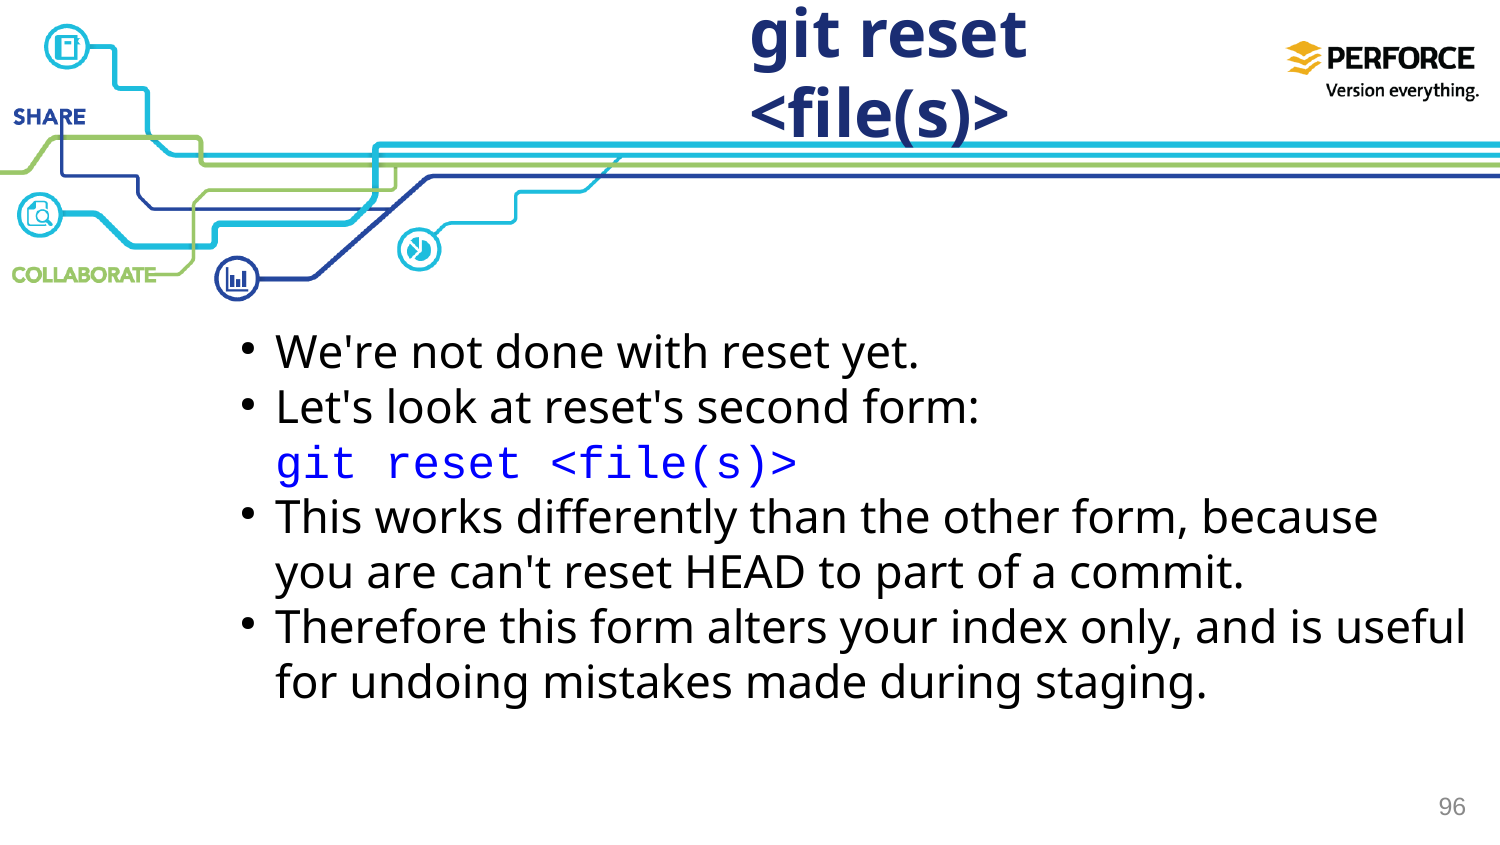

# git reset <file(s)>
We're not done with reset yet.
Let's look at reset's second form:
git reset <file(s)>
This works differently than the other form, because you are can't reset HEAD to part of a commit.
Therefore this form alters your index only, and is useful for undoing mistakes made during staging.